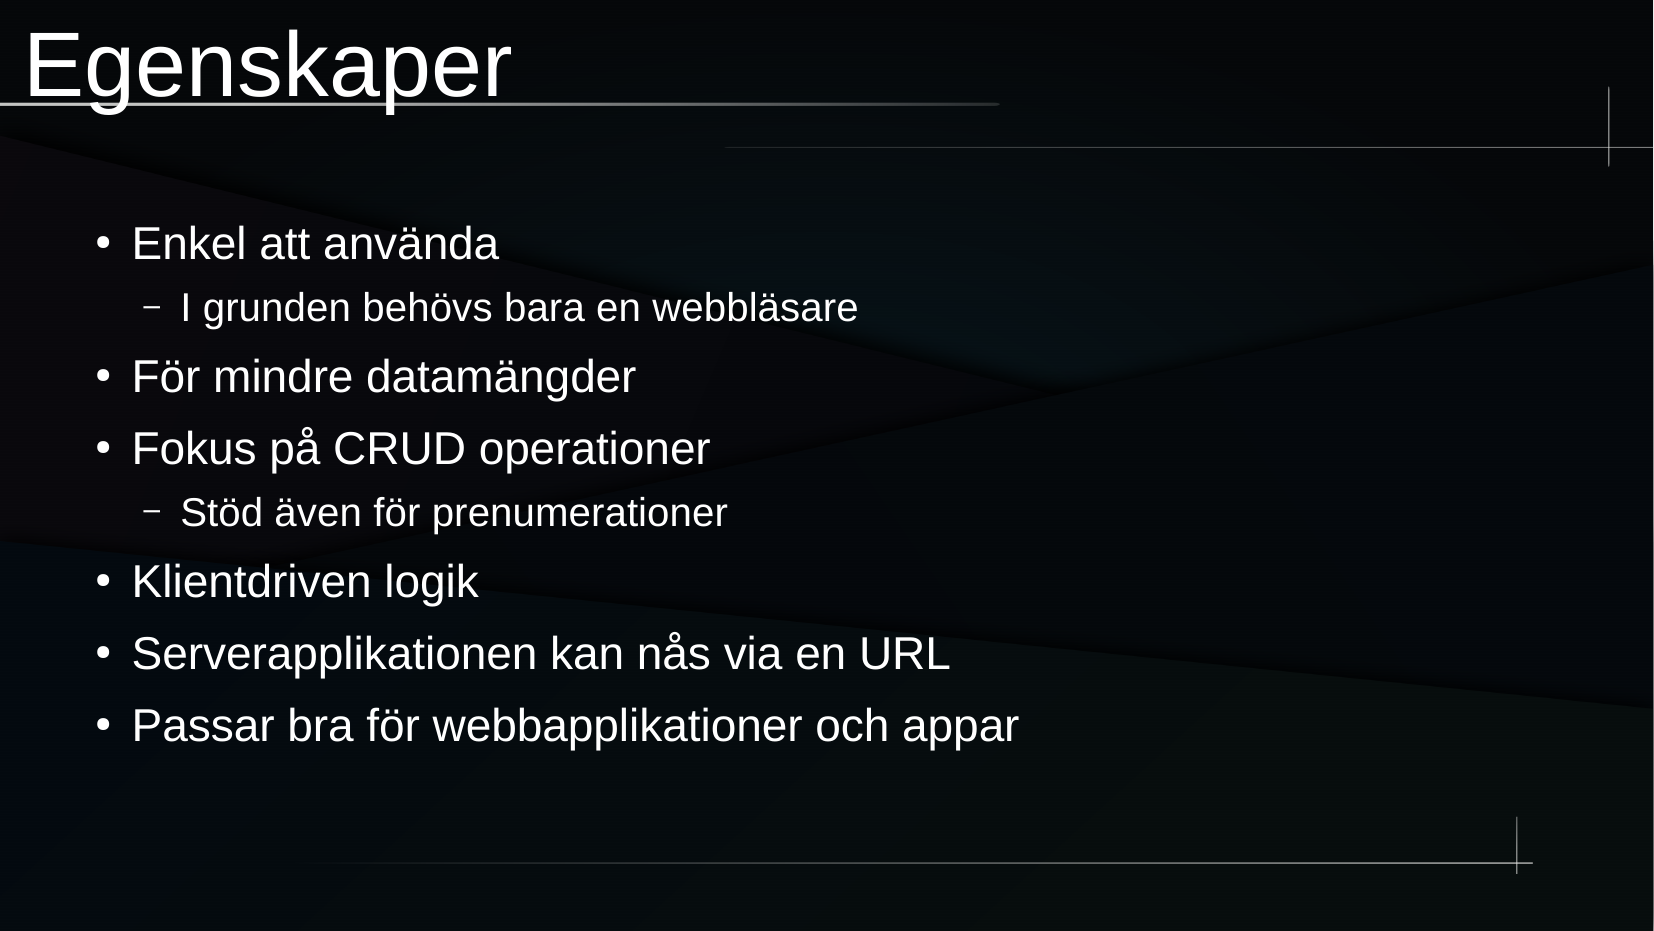

# Egenskaper
Enkel att använda
I grunden behövs bara en webbläsare
För mindre datamängder
Fokus på CRUD operationer
Stöd även för prenumerationer
Klientdriven logik
Serverapplikationen kan nås via en URL
Passar bra för webbapplikationer och appar